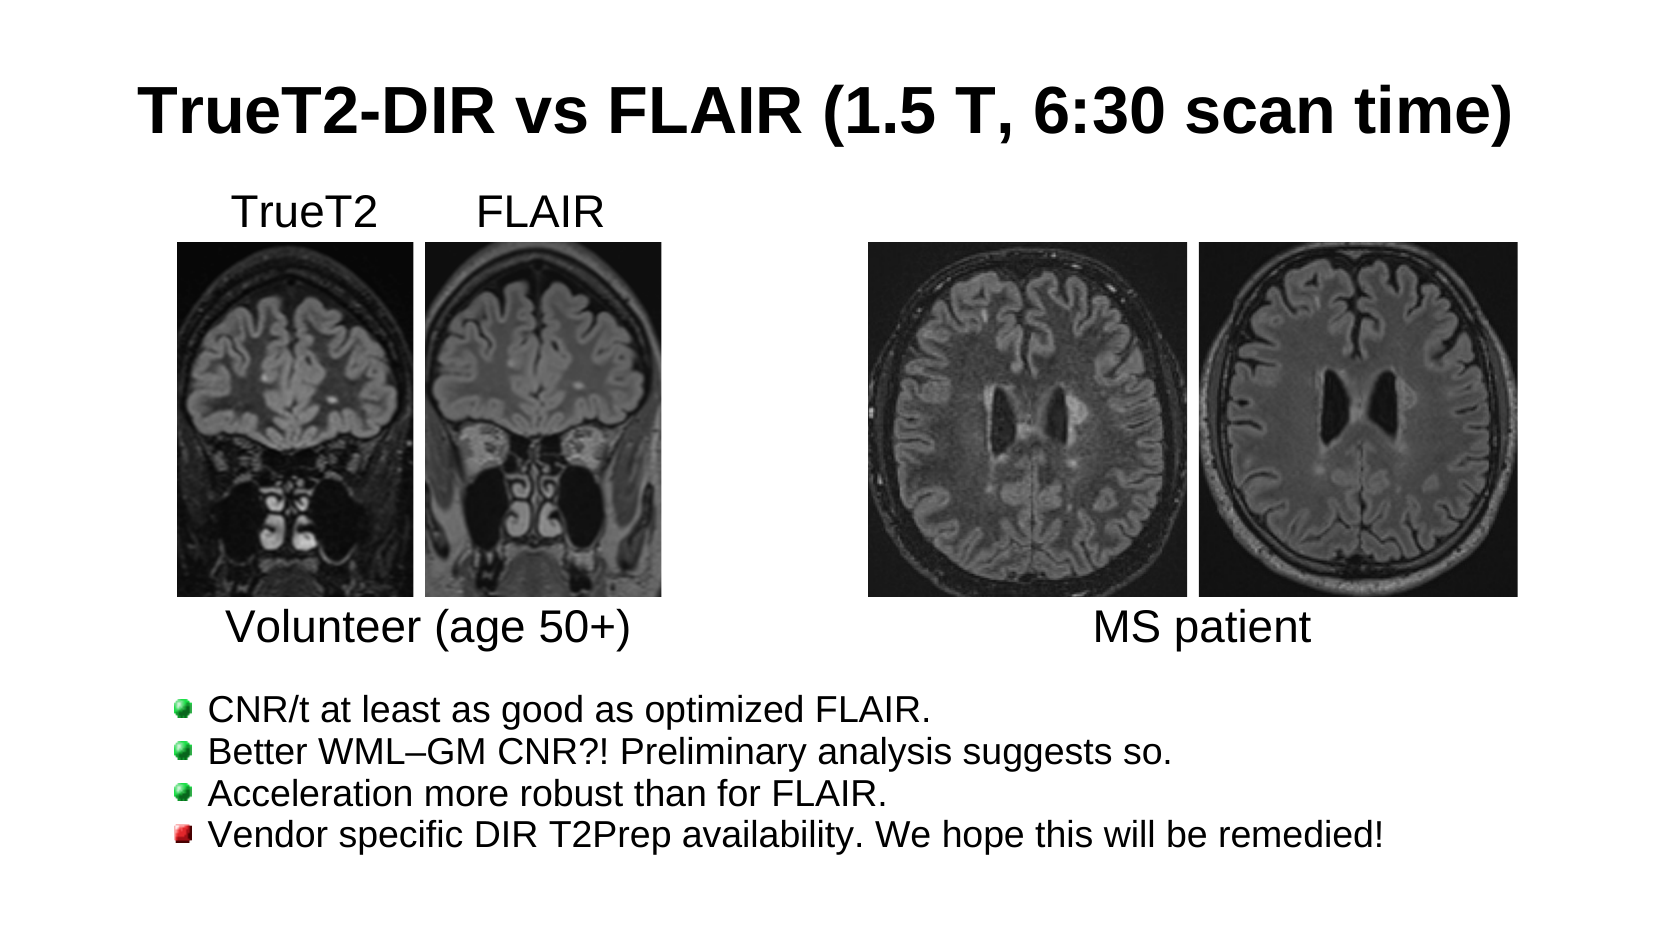

# TrueT2-DIR vs FLAIR (1.5 T, 6:30 scan time)
TrueT2
FLAIR
Volunteer (age 50+)
MS patient
CNR/t at least as good as optimized FLAIR.
Better WML–GM CNR?! Preliminary analysis suggests so.
Acceleration more robust than for FLAIR.
Vendor specific DIR T2Prep availability. We hope this will be remedied!